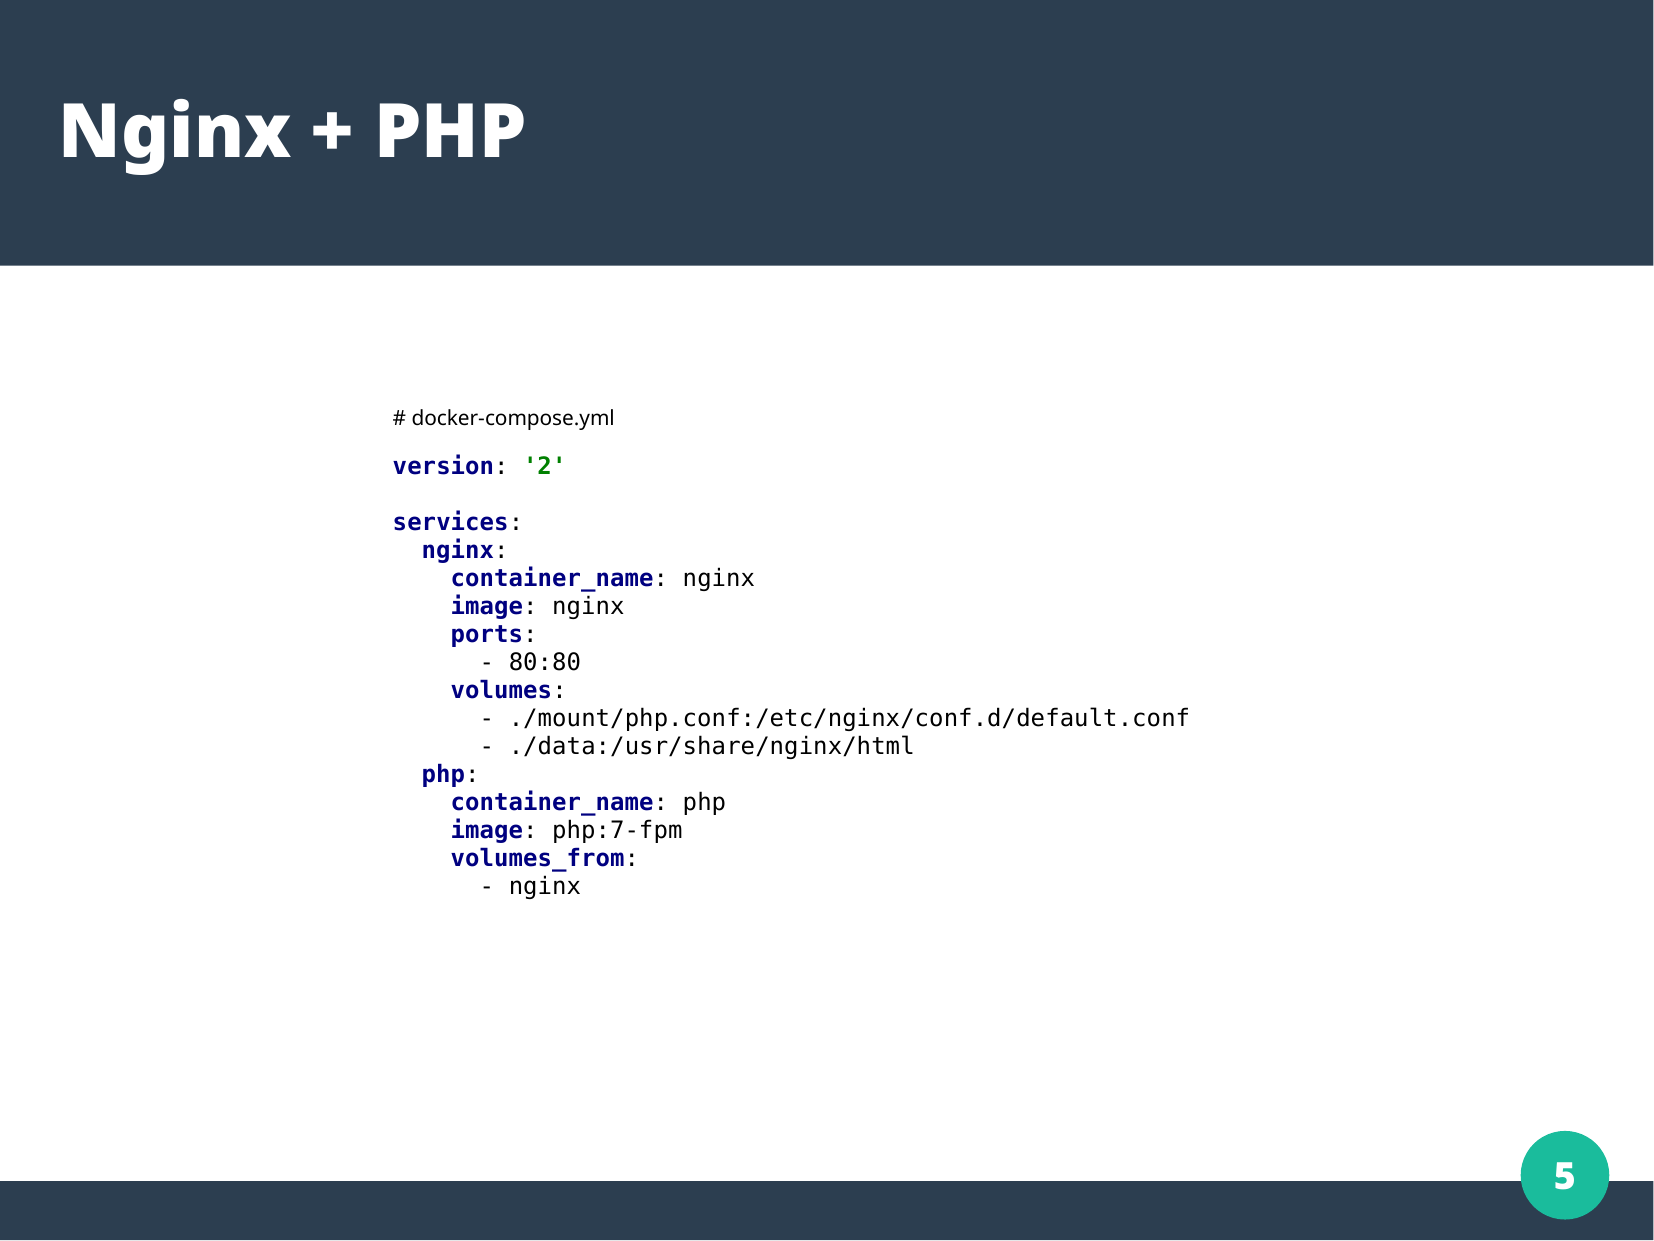

# Nginx + PHP
# docker-compose.yml
version: '2'
services:
 nginx:
 container_name: nginx
 image: nginx
 ports:
 - 80:80
 volumes:
 - ./mount/php.conf:/etc/nginx/conf.d/default.conf
 - ./data:/usr/share/nginx/html
 php:
 container_name: php
 image: php:7-fpm
 volumes_from:
 - nginx
5